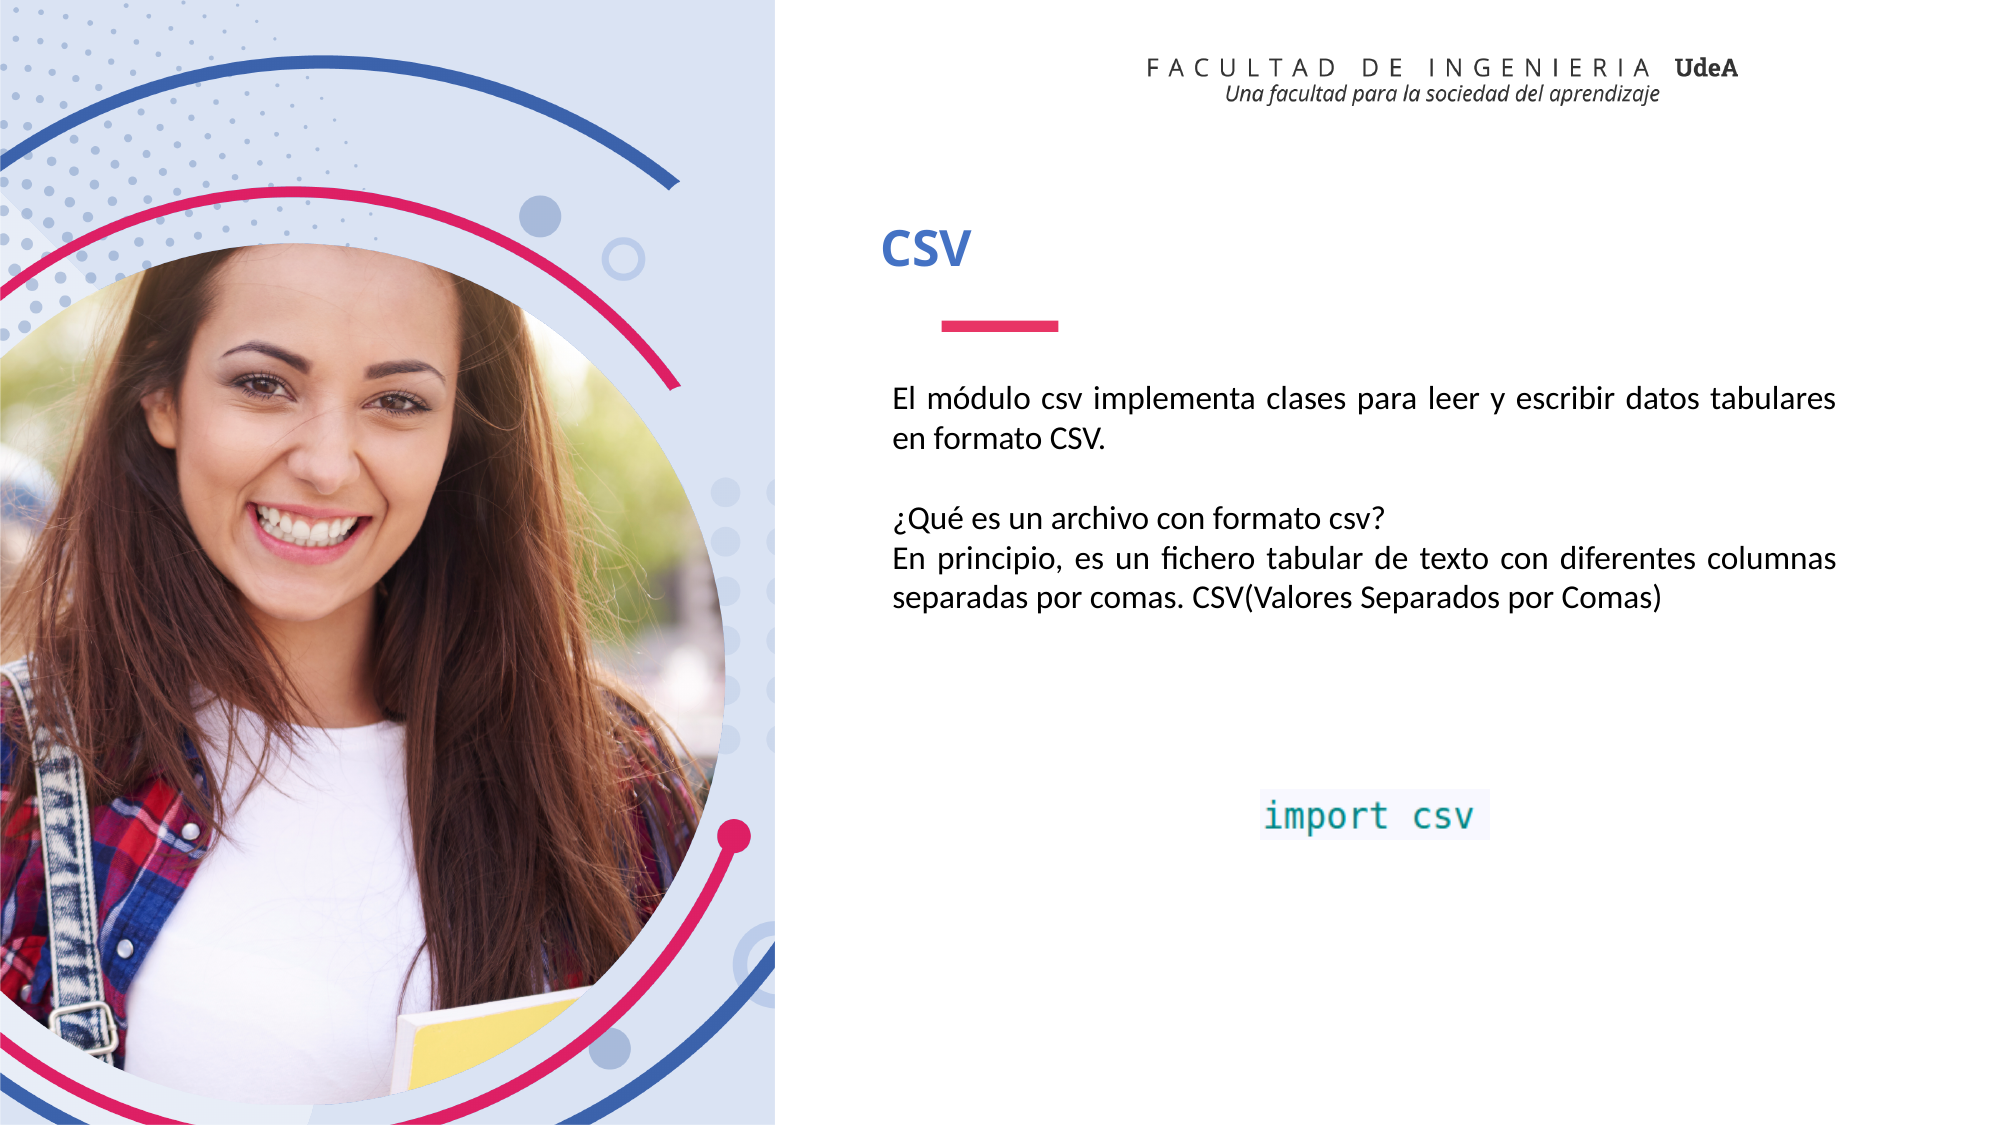

CSV
El módulo csv implementa clases para leer y escribir datos tabulares en formato CSV.
¿Qué es un archivo con formato csv?
En principio, es un fichero tabular de texto con diferentes columnas separadas por comas. CSV(Valores Separados por Comas)